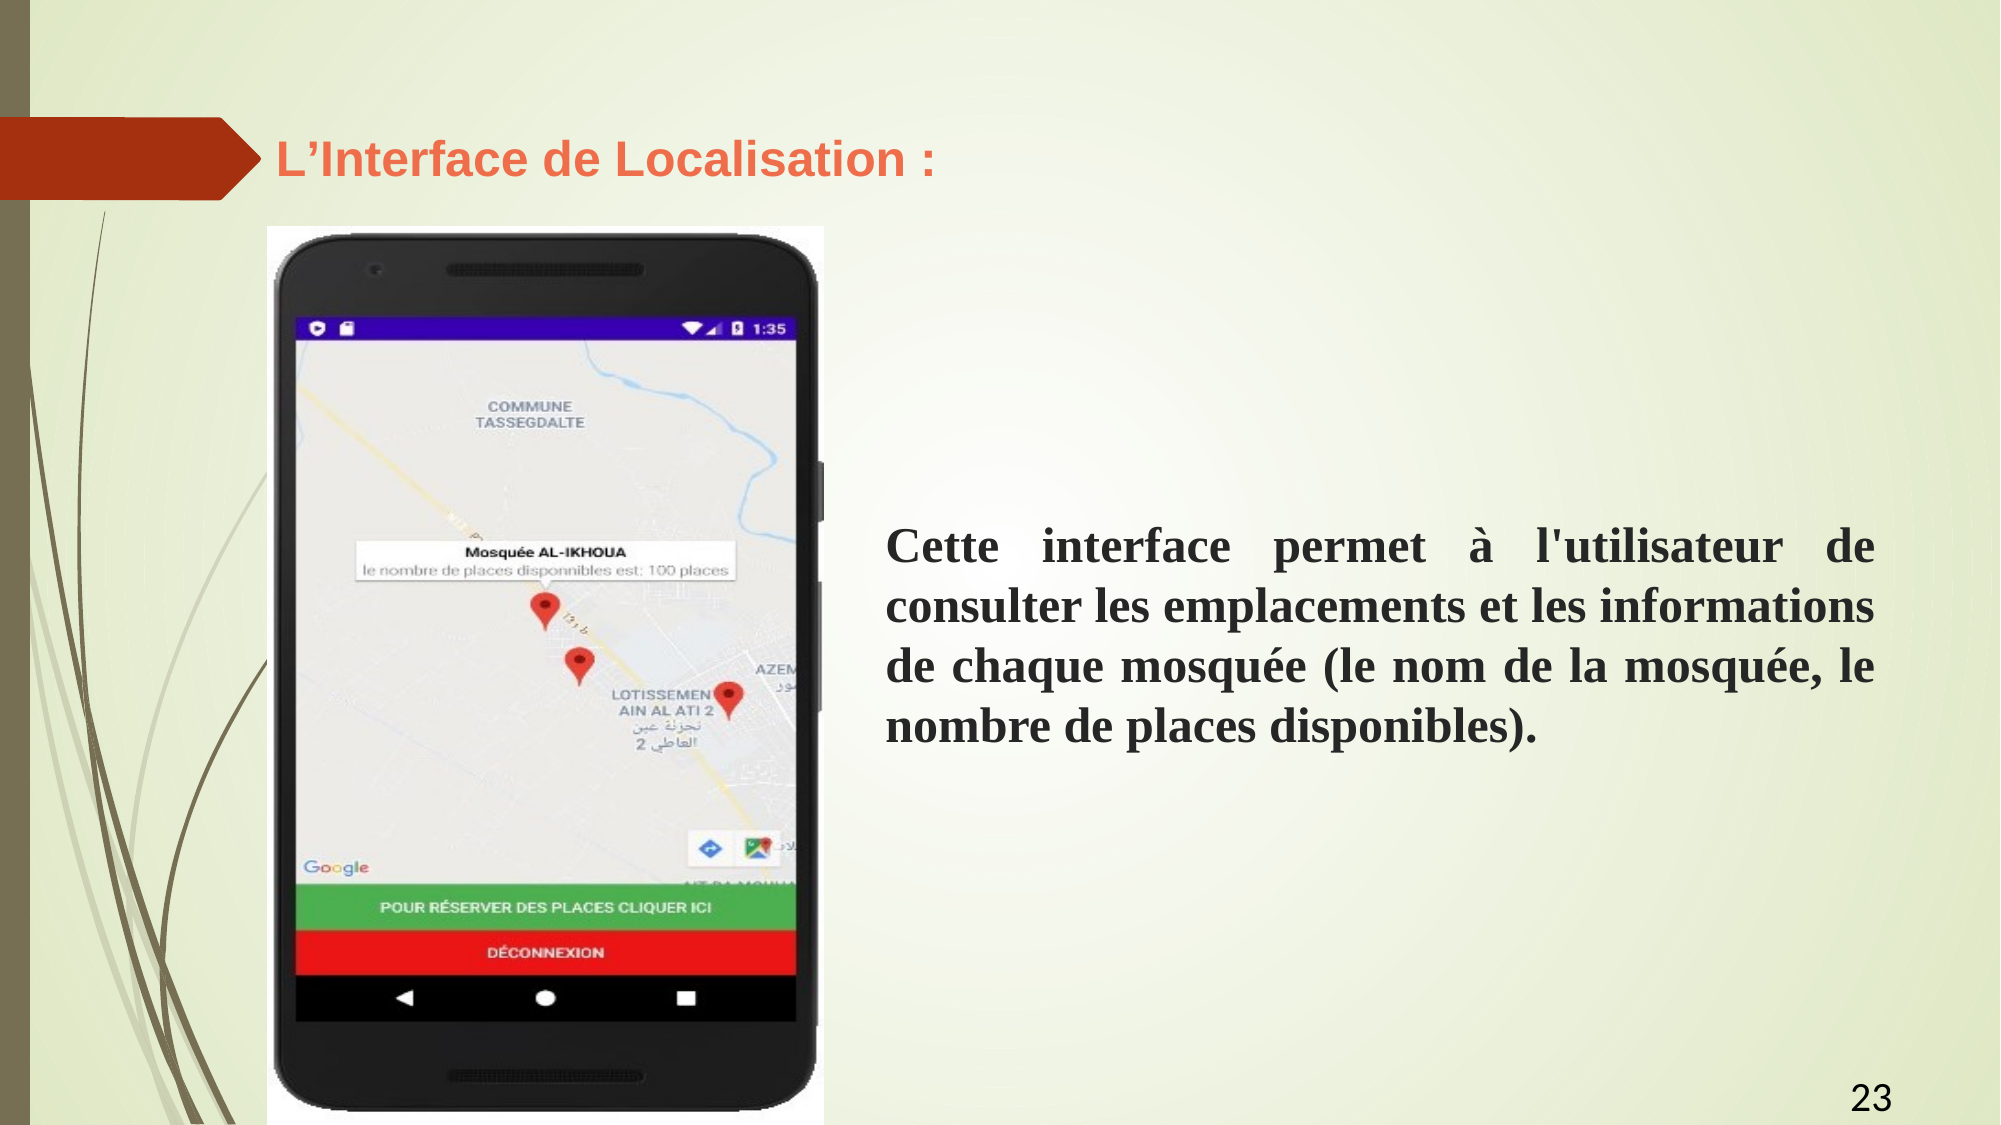

L’Interface de Localisation :
# Cette interface permet à l'utilisateur de consulter les emplacements et les informations de chaque mosquée (le nom de la mosquée, le nombre de places disponibles).
23